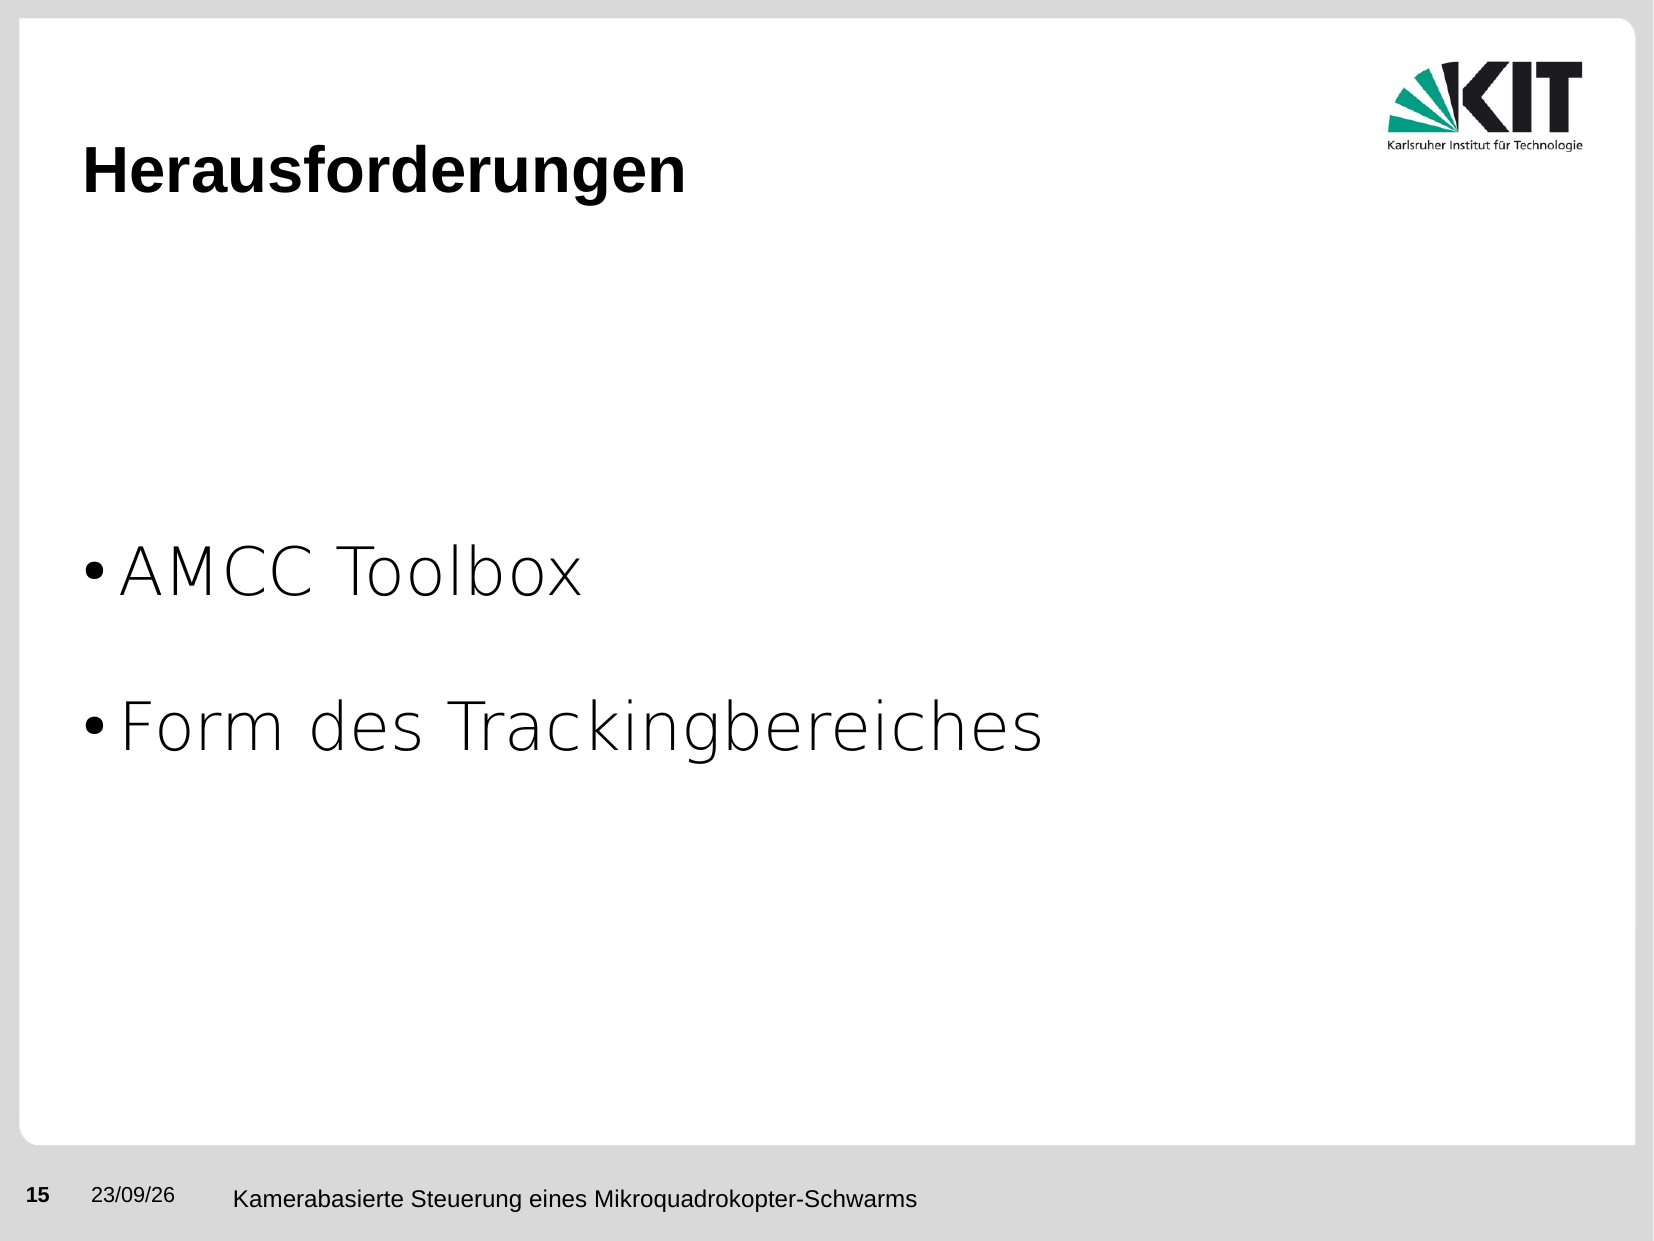

# Herausforderungen
AMCC Toolbox
Form des Trackingbereiches